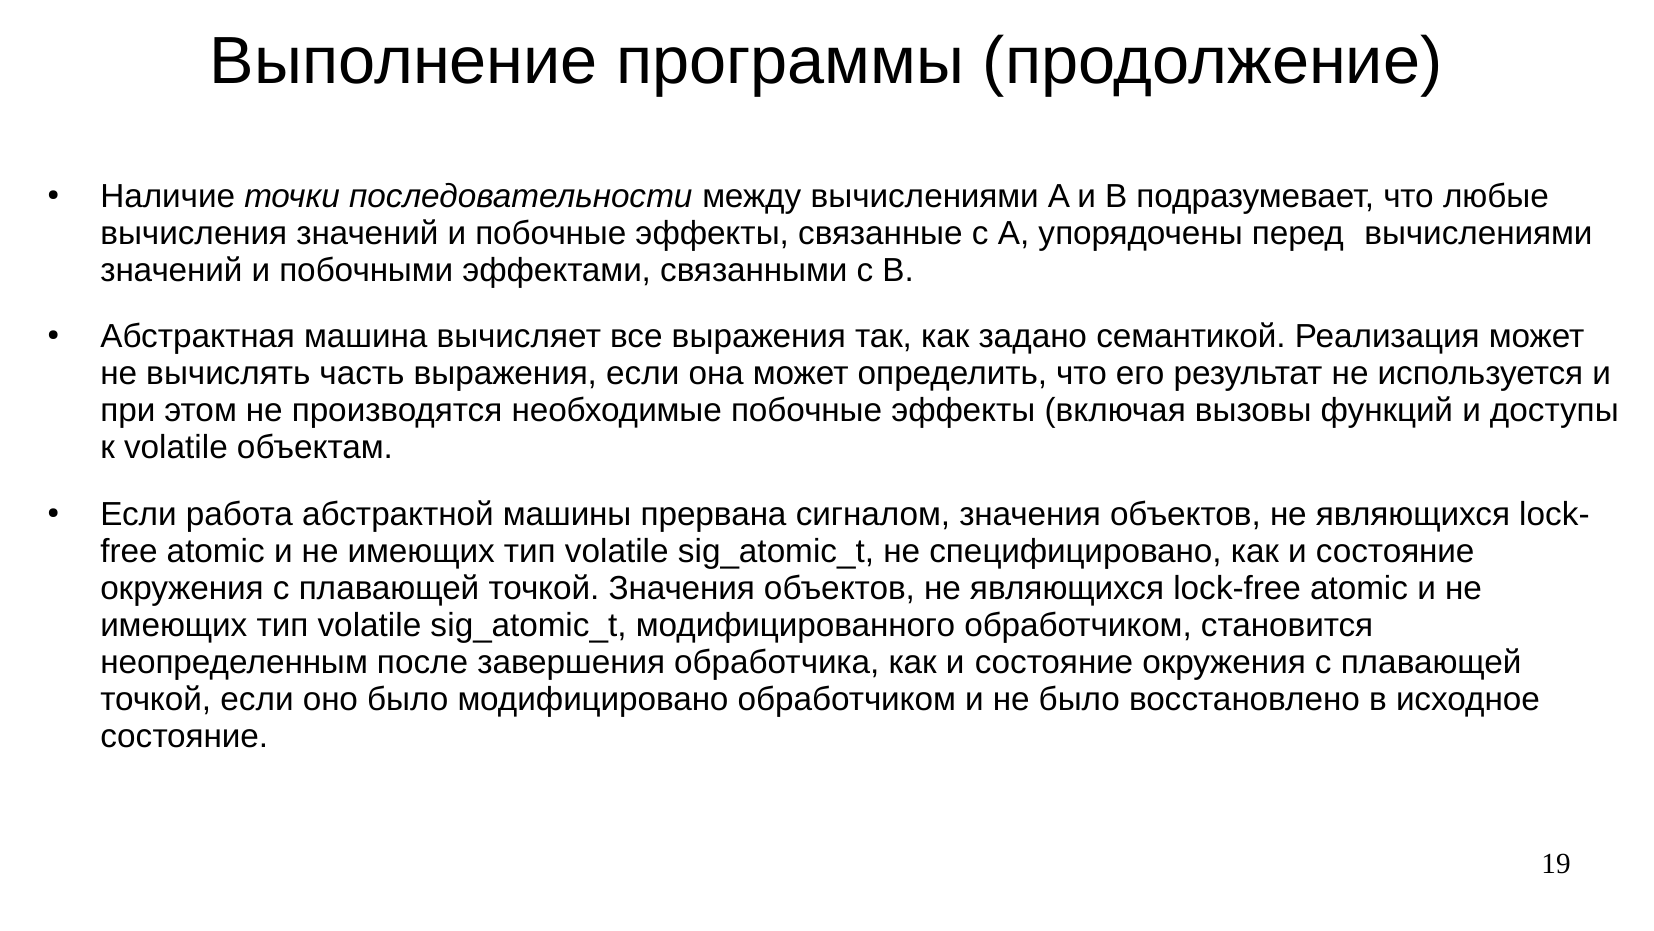

# Выполнение программы (продолжение)
Наличие точки последовательности между вычислениями A и B подразумевает, что любые вычисления значений и побочные эффекты, связанные с A, упорядочены перед вычислениями значений и побочными эффектами, связанными с B.
Абстрактная машина вычисляет все выражения так, как задано семантикой. Реализация может не вычислять часть выражения, если она может определить, что его результат не используется и при этом не производятся необходимые побочные эффекты (включая вызовы функций и доступы к volatile объектам.
Если работа абстрактной машины прервана сигналом, значения объектов, не являющихся lock-free atomic и не имеющих тип volatile sig_atomic_t, не специфицировано, как и состояние окружения с плавающей точкой. Значения объектов, не являющихся lock-free atomic и не имеющих тип volatile sig_atomic_t, модифицированного обработчиком, становится неопределенным после завершения обработчика, как и состояние окружения с плавающей точкой, если оно было модифицировано обработчиком и не было восстановлено в исходное состояние.
19